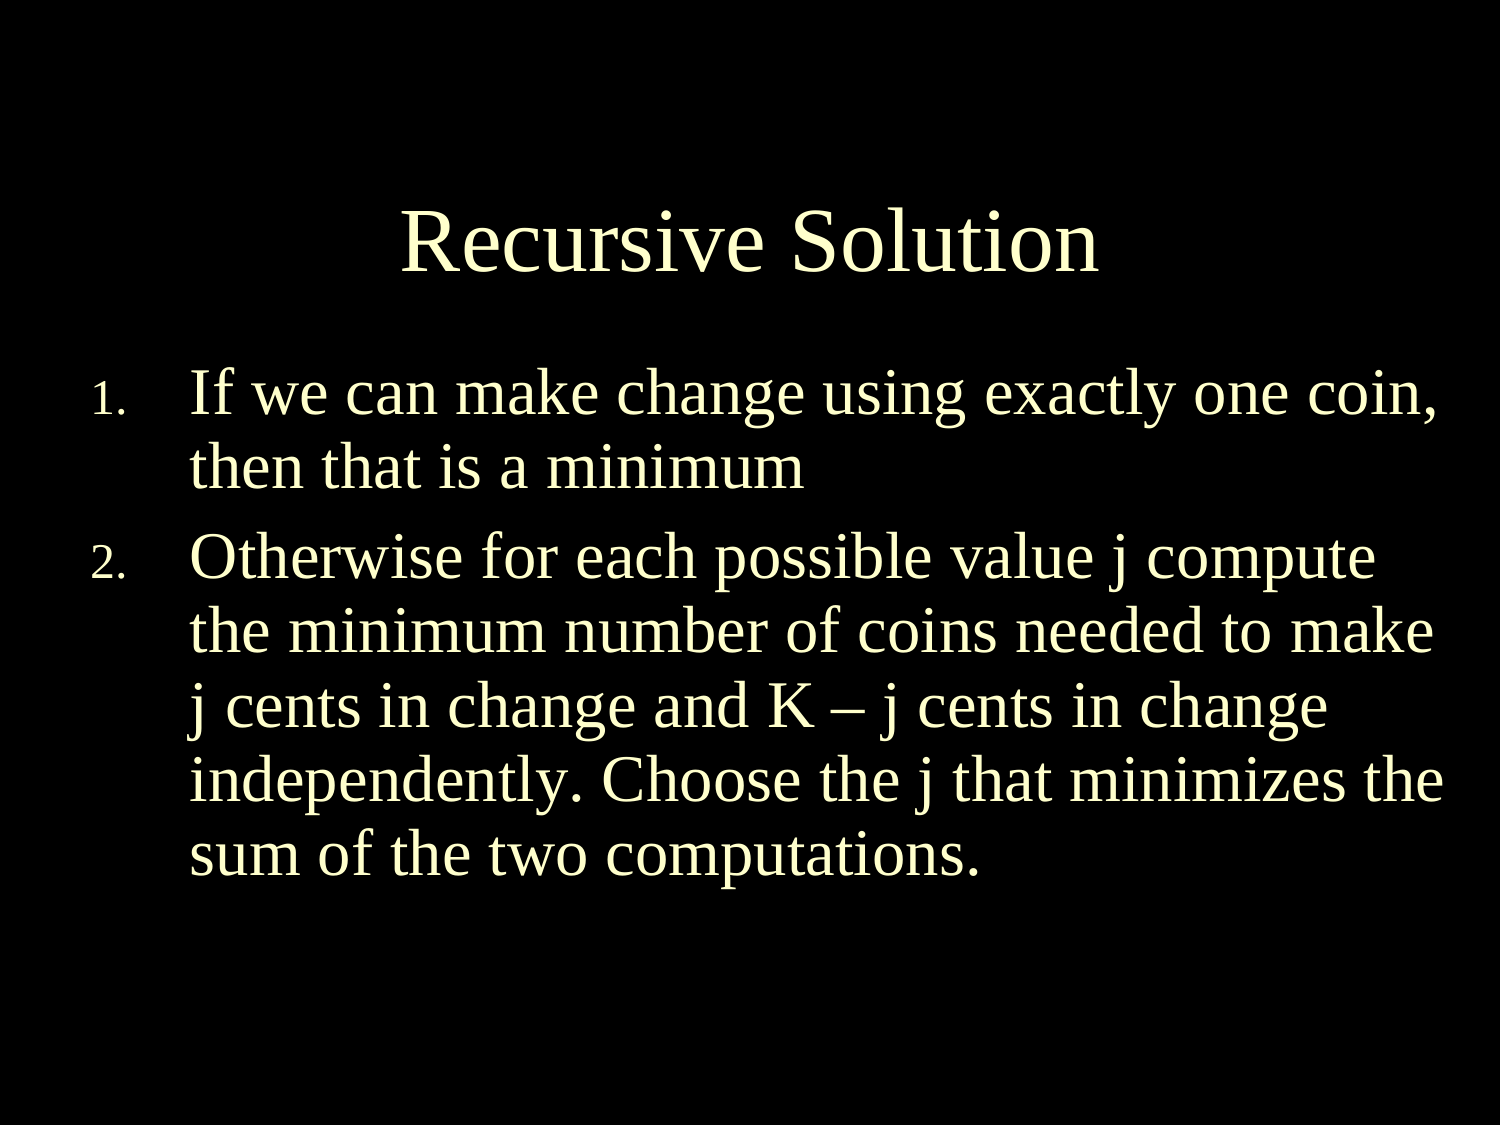

# Recursive Solution
If we can make change using exactly one coin, then that is a minimum
Otherwise for each possible value j compute the minimum number of coins needed to make j cents in change and K – j cents in change independently. Choose the j that minimizes the sum of the two computations.